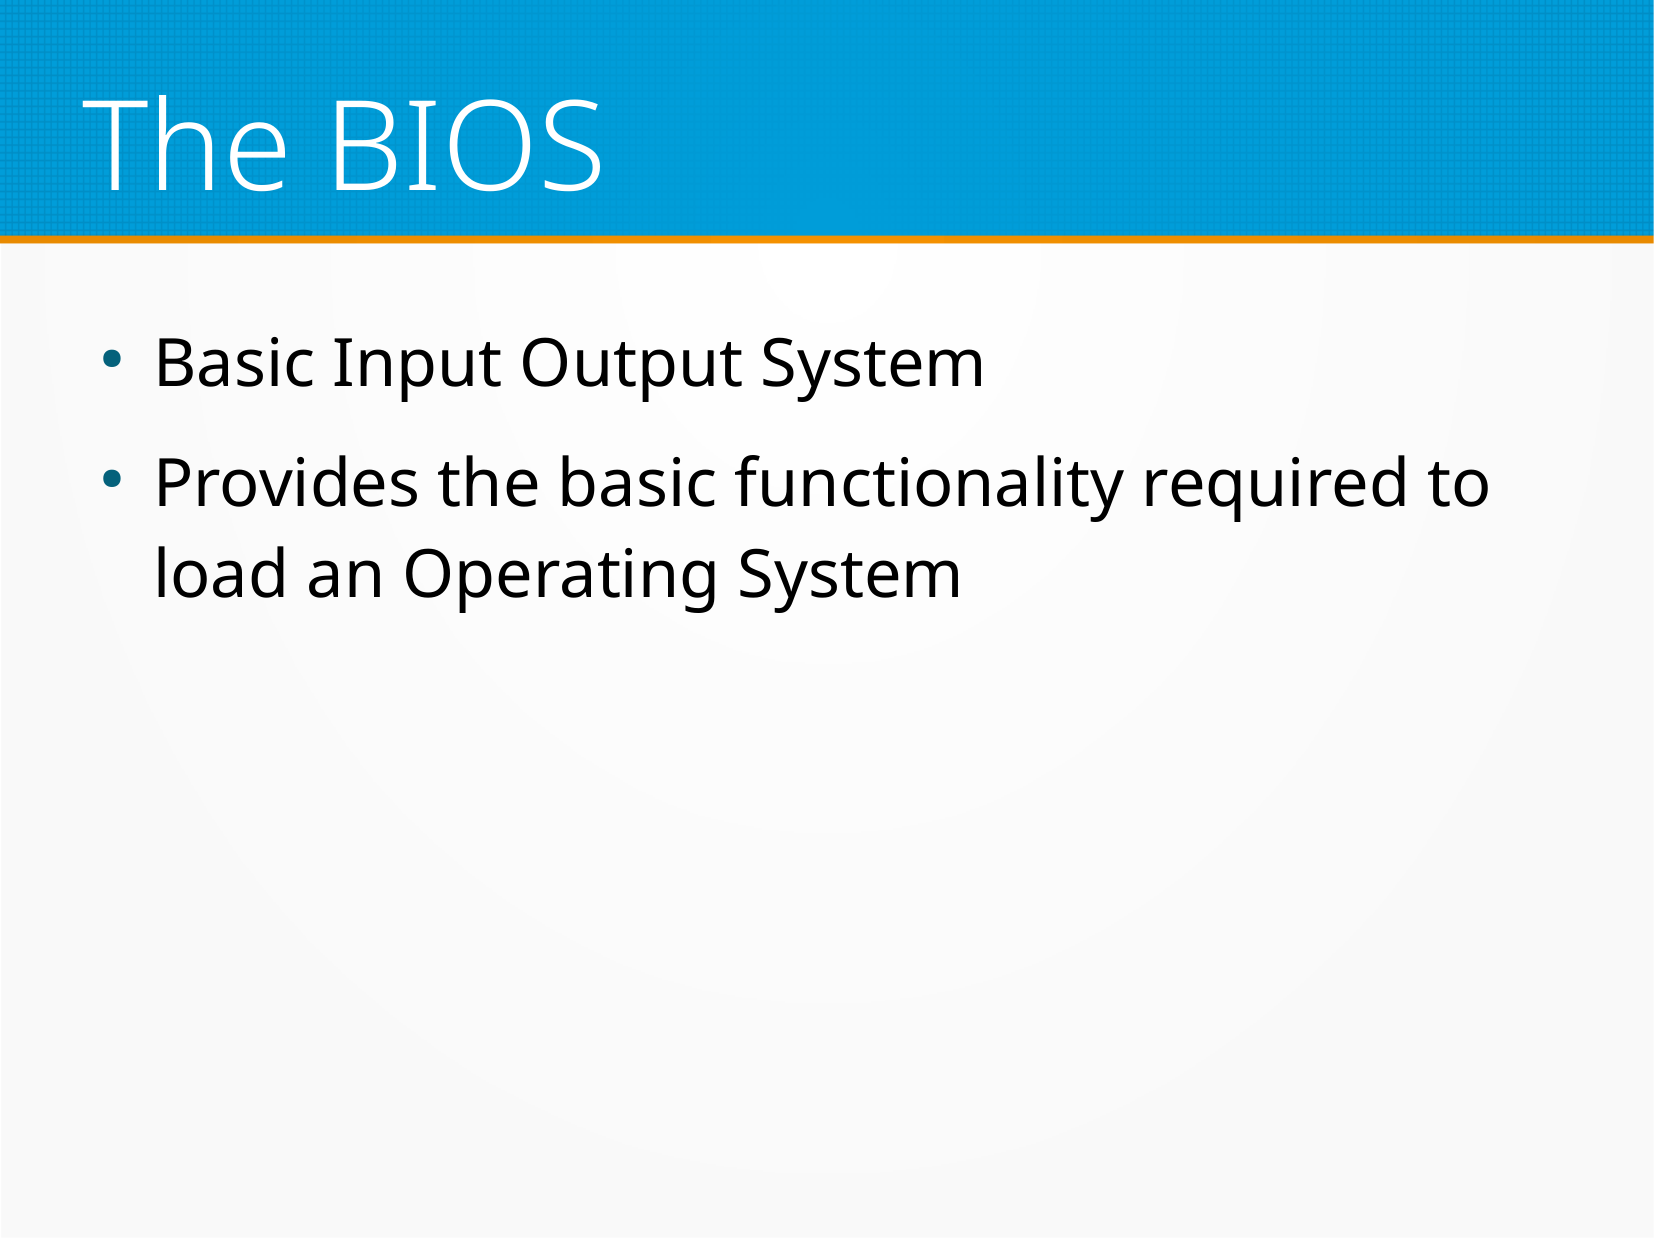

# The BIOS
Basic Input Output System
Provides the basic functionality required to load an Operating System